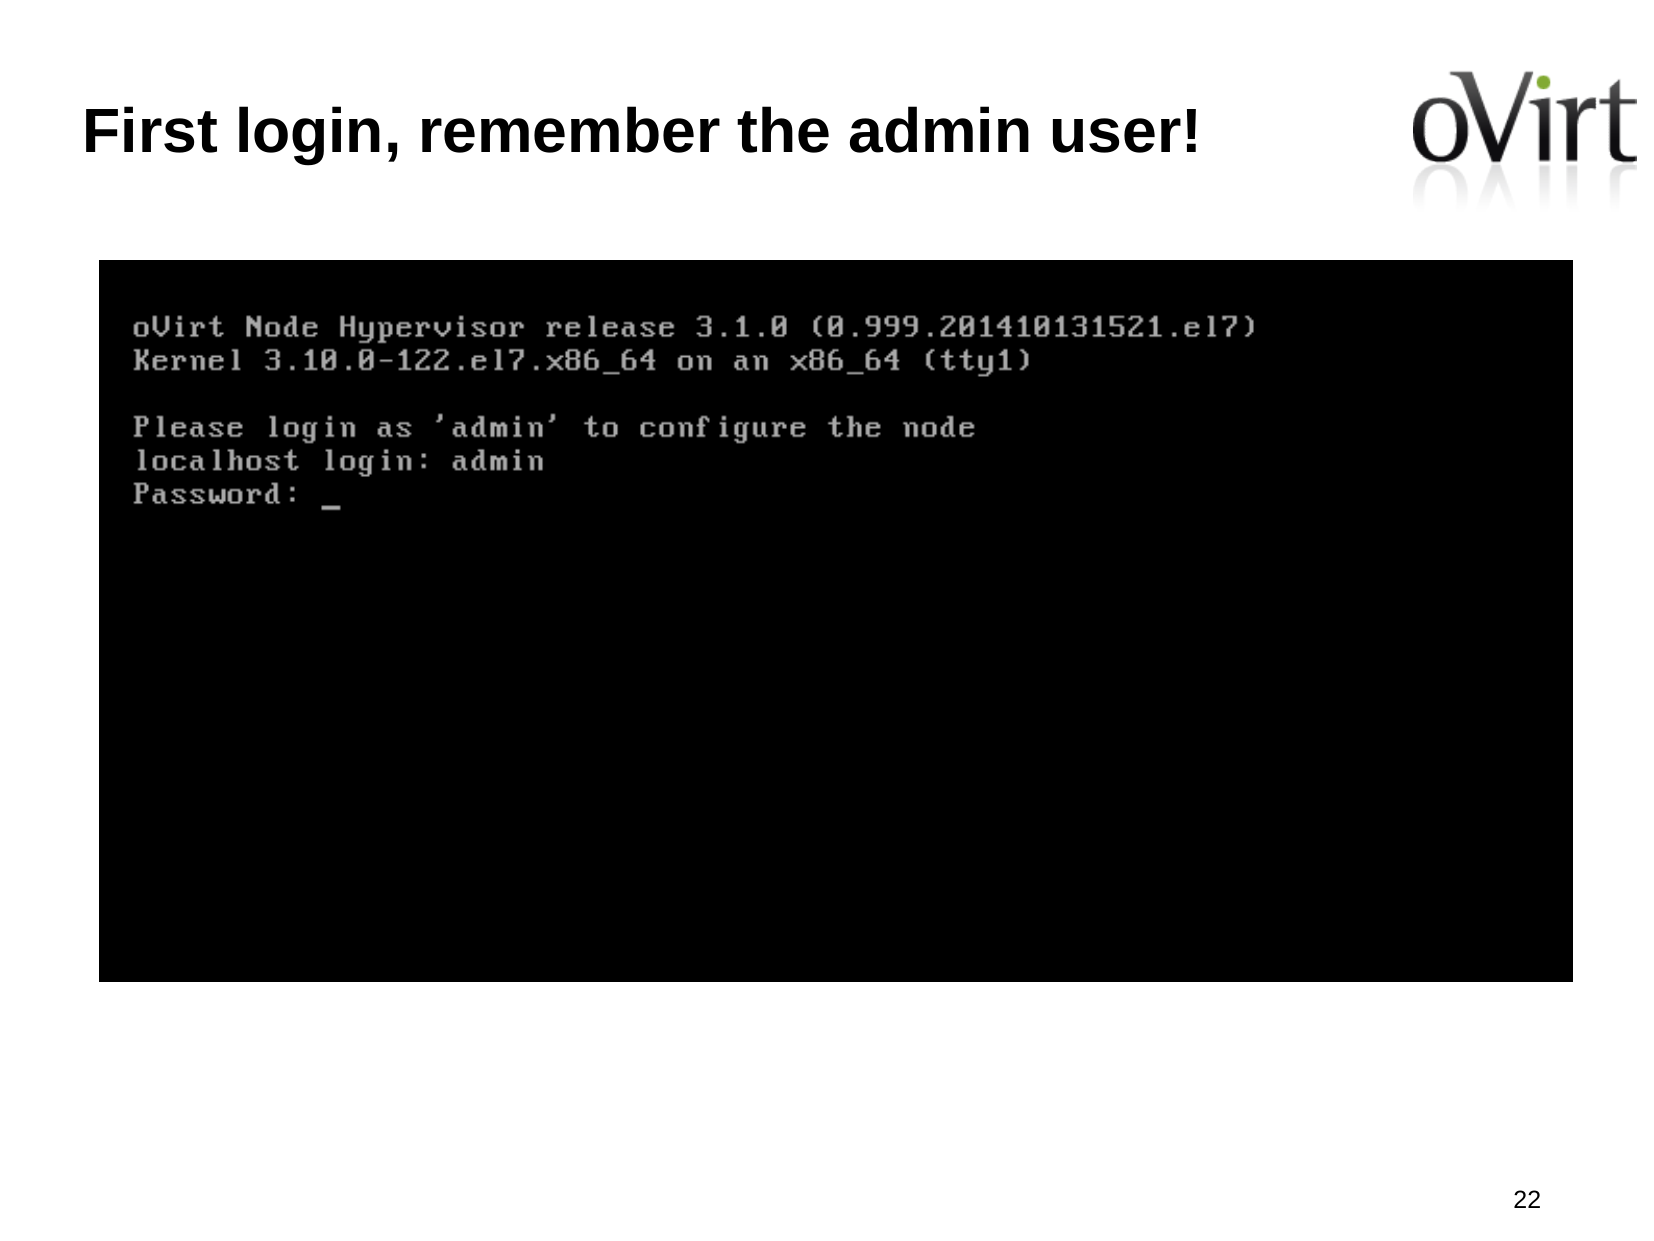

# First login, remember the admin user!